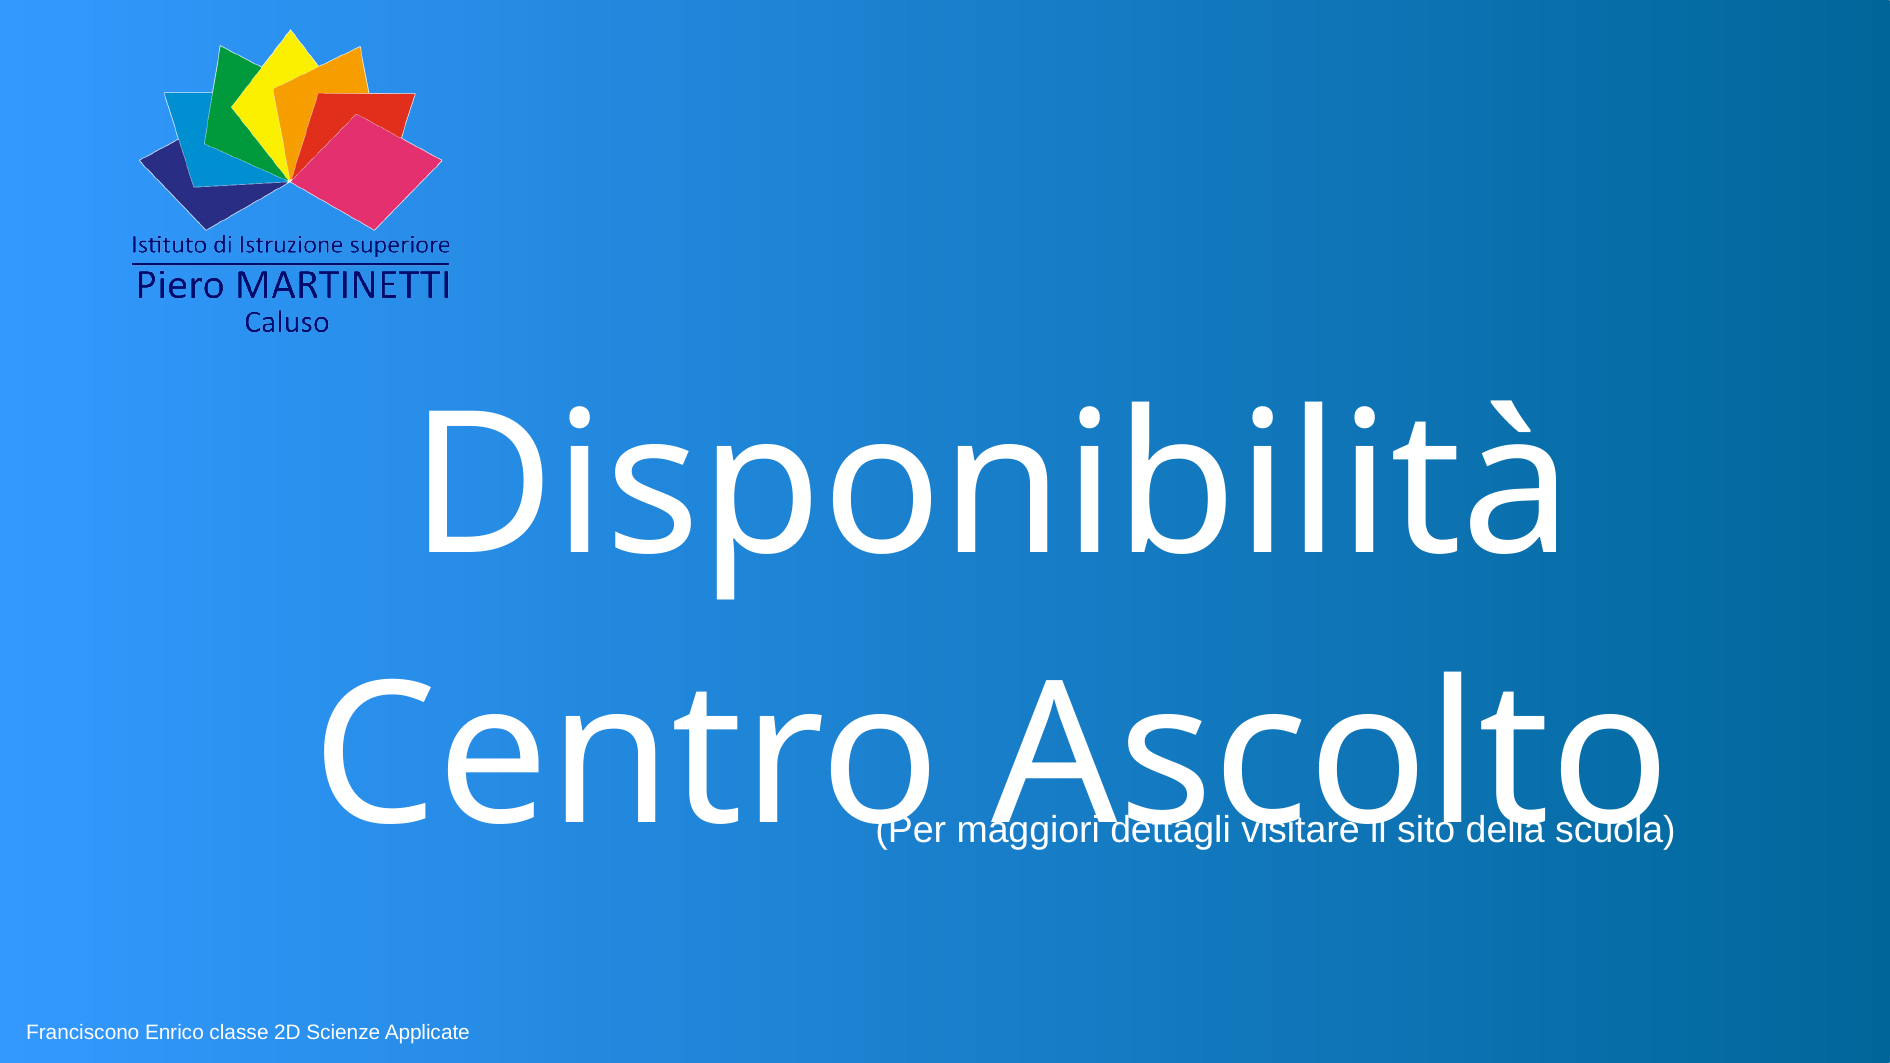

Disponibilità
Centro Ascolto
(Per maggiori dettagli visitare il sito della scuola)
Franciscono Enrico classe 2D Scienze Applicate